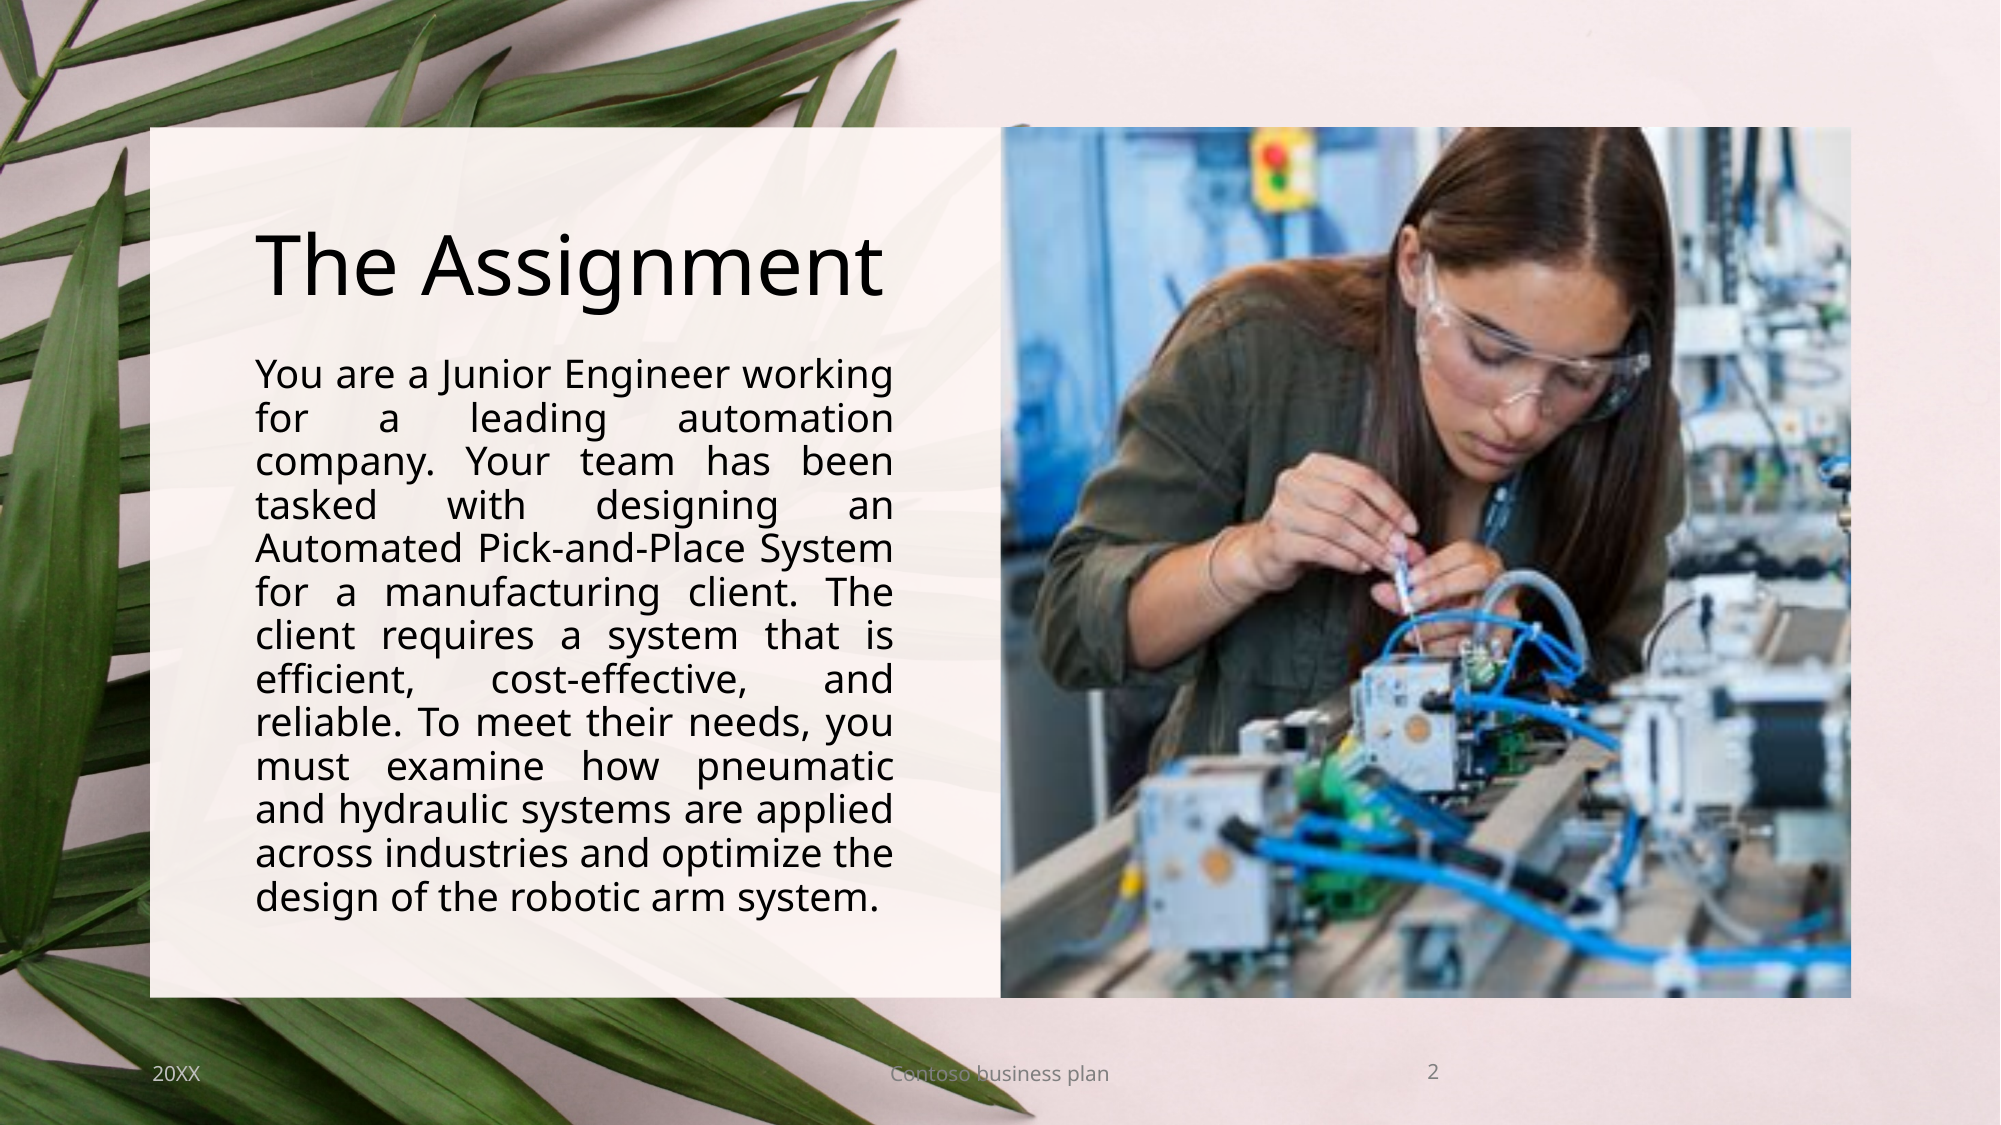

# The Assignment
You are a Junior Engineer working for a leading automation company. Your team has been tasked with designing an Automated Pick-and-Place System for a manufacturing client. The client requires a system that is efficient, cost-effective, and reliable. To meet their needs, you must examine how pneumatic and hydraulic systems are applied across industries and optimize the design of the robotic arm system.
20XX
Contoso business plan